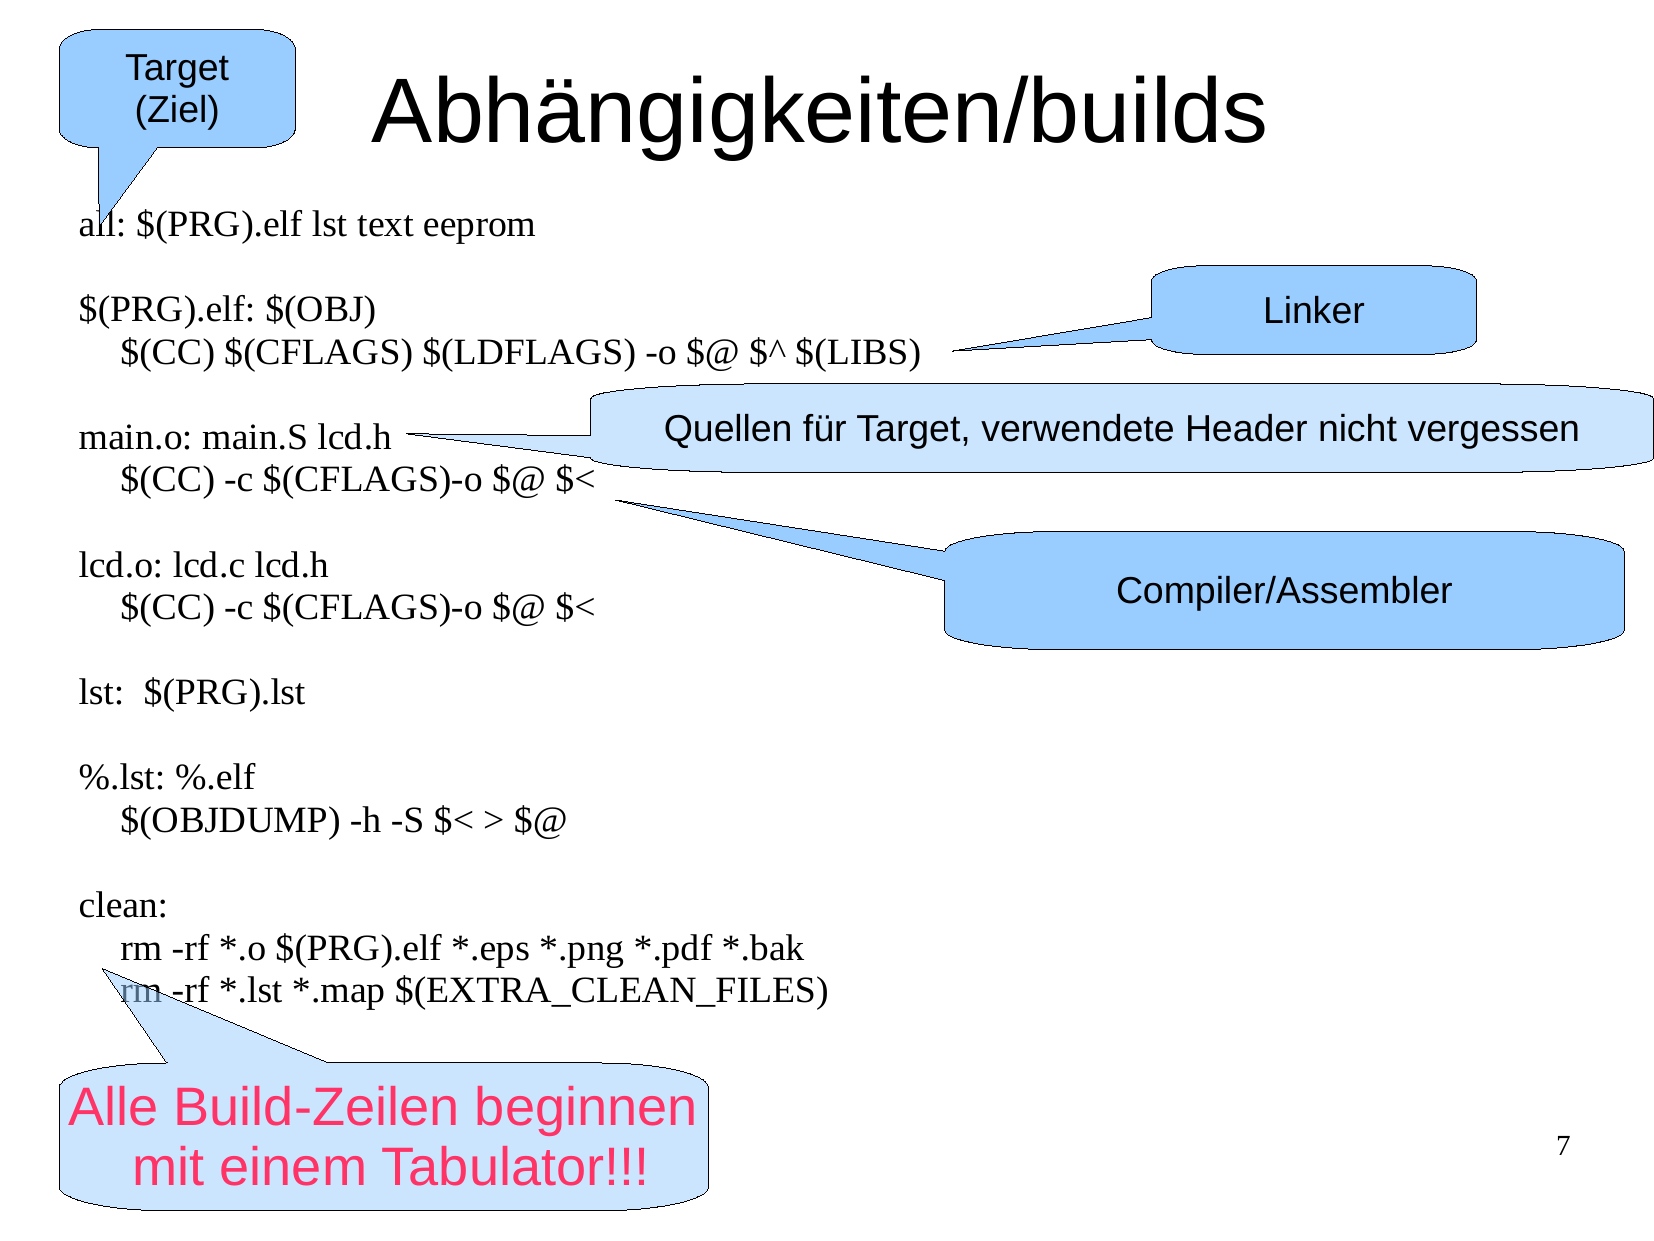

# Abhängigkeiten/builds
Target
(Ziel)
Linker
Quellen für Target, verwendete Header nicht vergessen
Compiler/Assembler
Alle Build-Zeilen beginnen
 mit einem Tabulator!!!
7